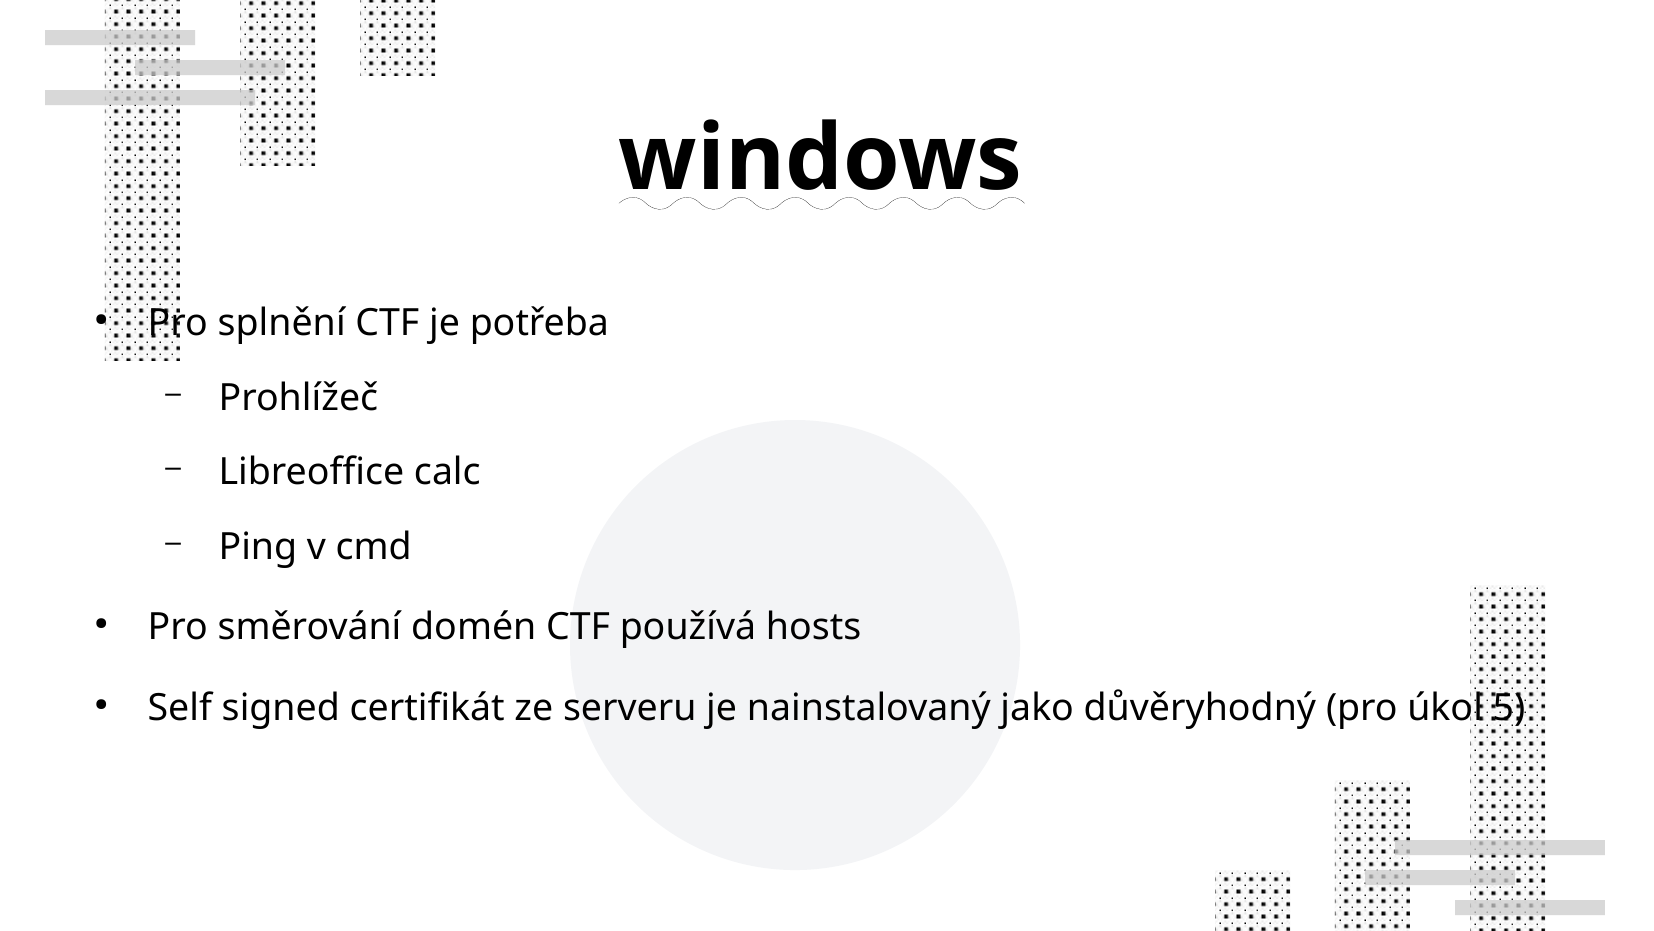

# windows
Pro splnění CTF je potřeba
Prohlížeč
Libreoffice calc
Ping v cmd
Pro směrování domén CTF používá hosts
Self signed certifikát ze serveru je nainstalovaný jako důvěryhodný (pro úkol 5)